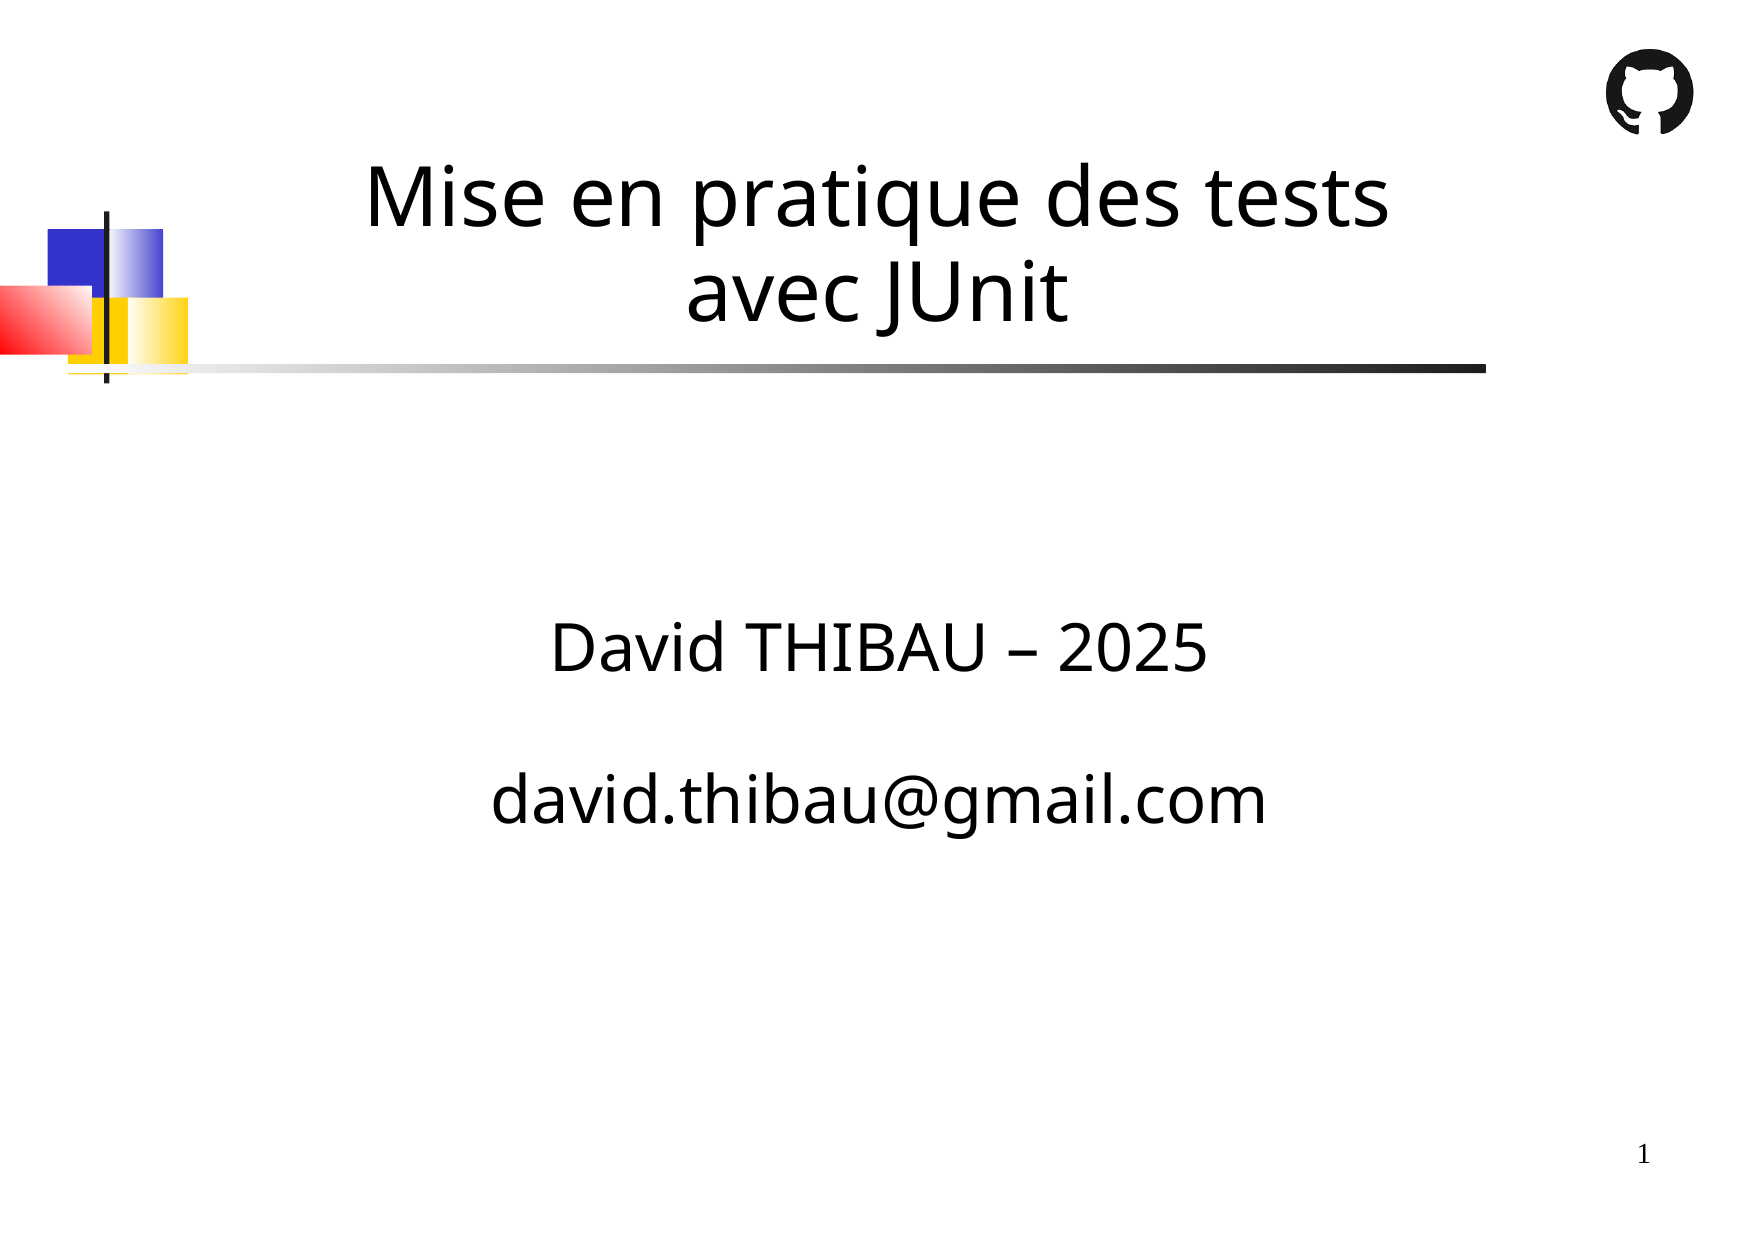

# Mise en pratique des tests avec JUnit
David THIBAU – 2025
david.thibau@gmail.com